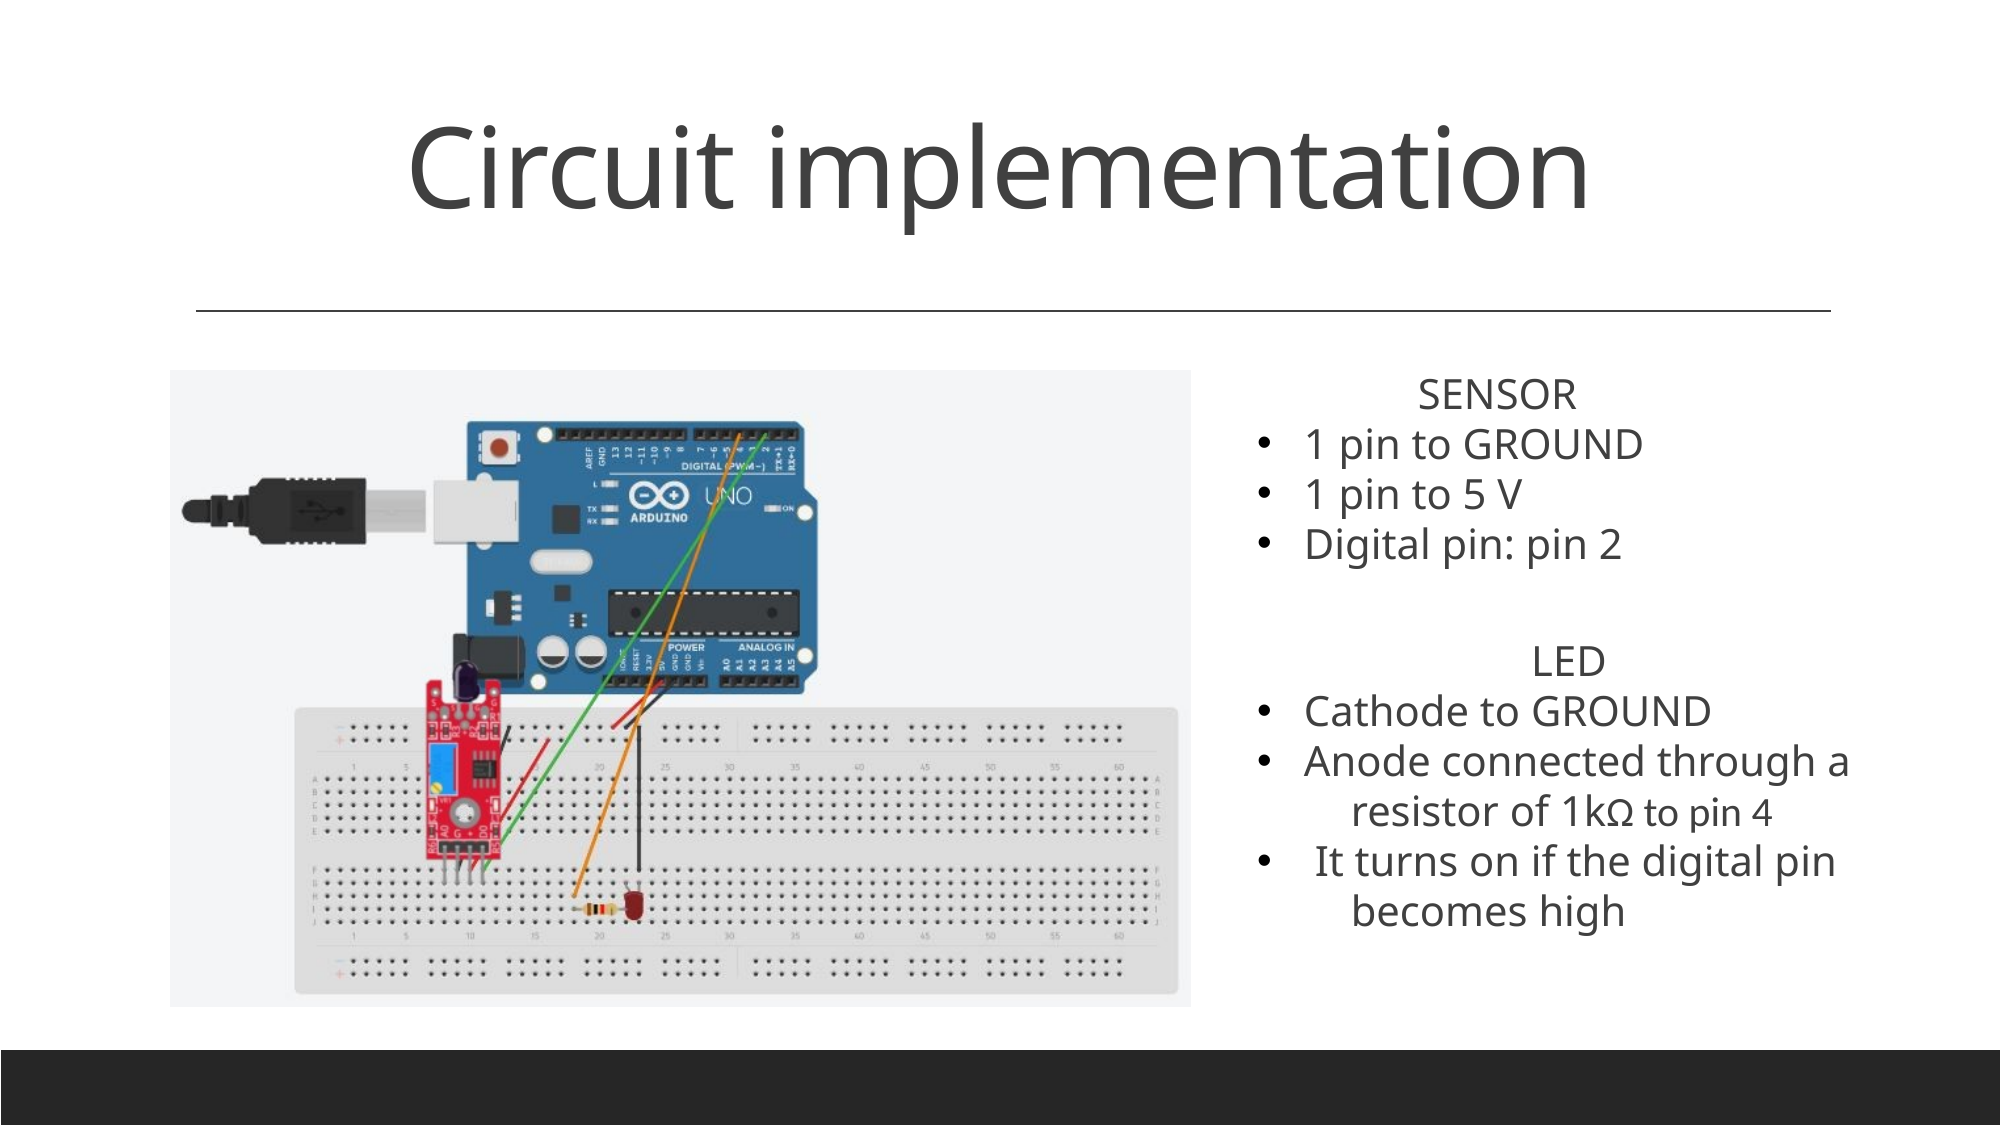

# Circuit implementation
SENSOR
1 pin to GROUND
1 pin to 5 V
Digital pin: pin 2
LED
Cathode to GROUND
Anode connected through a resistor of 1kΩ to pin 4
 It turns on if the digital pin becomes high